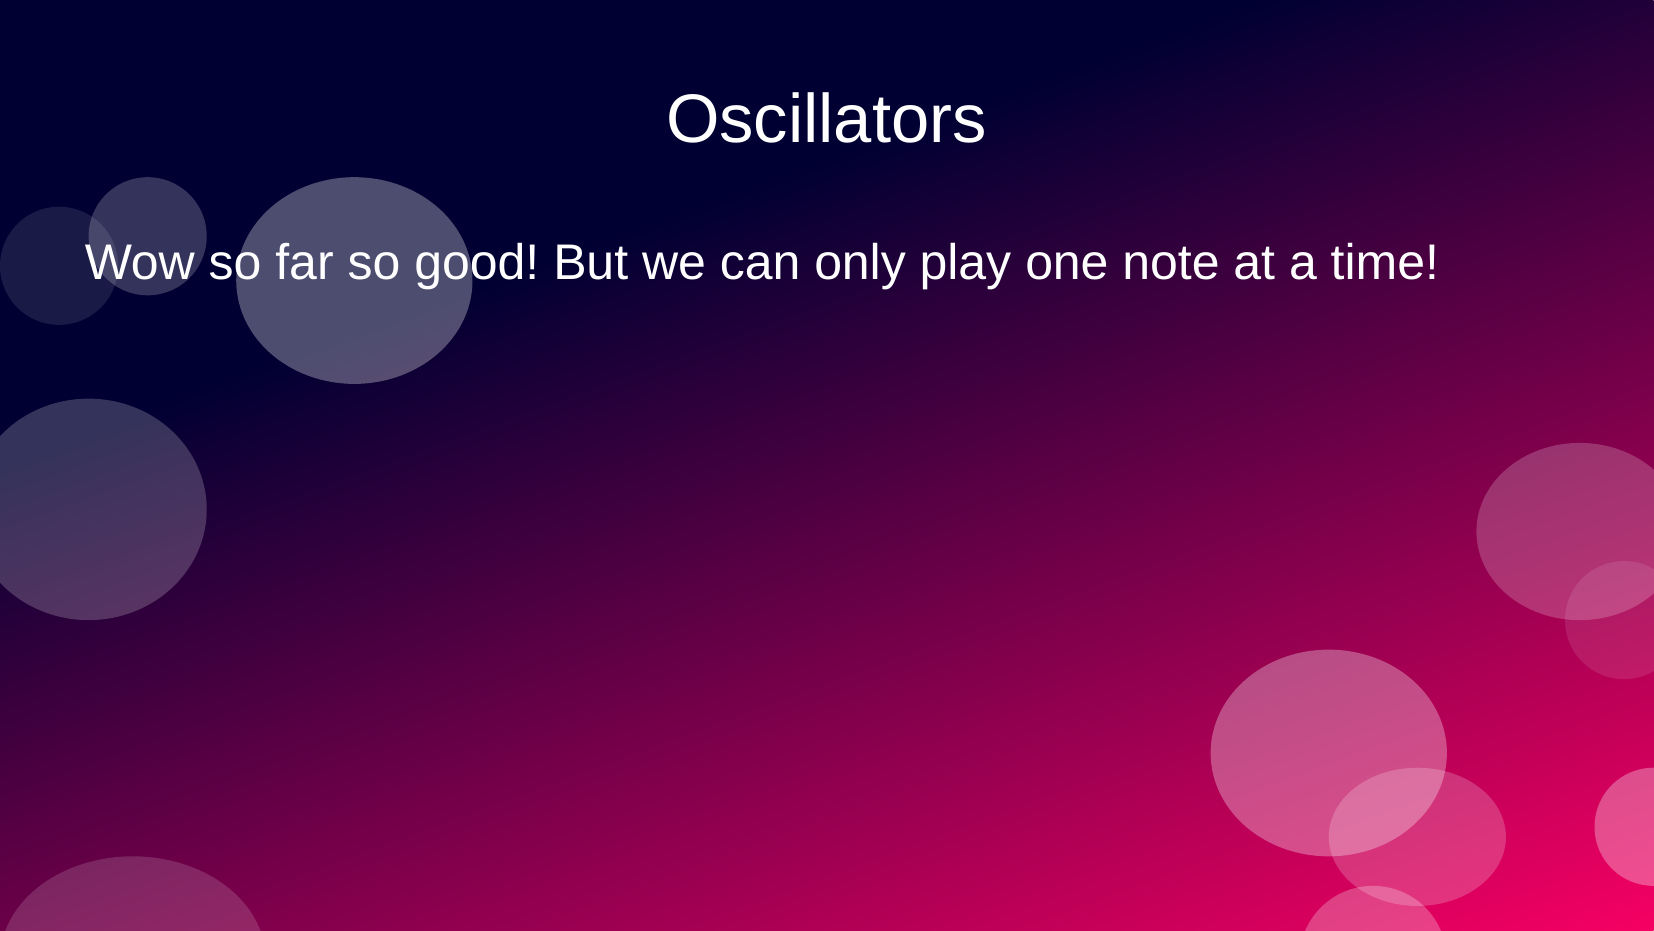

# Oscillators
Wow so far so good! But we can only play one note at a time!